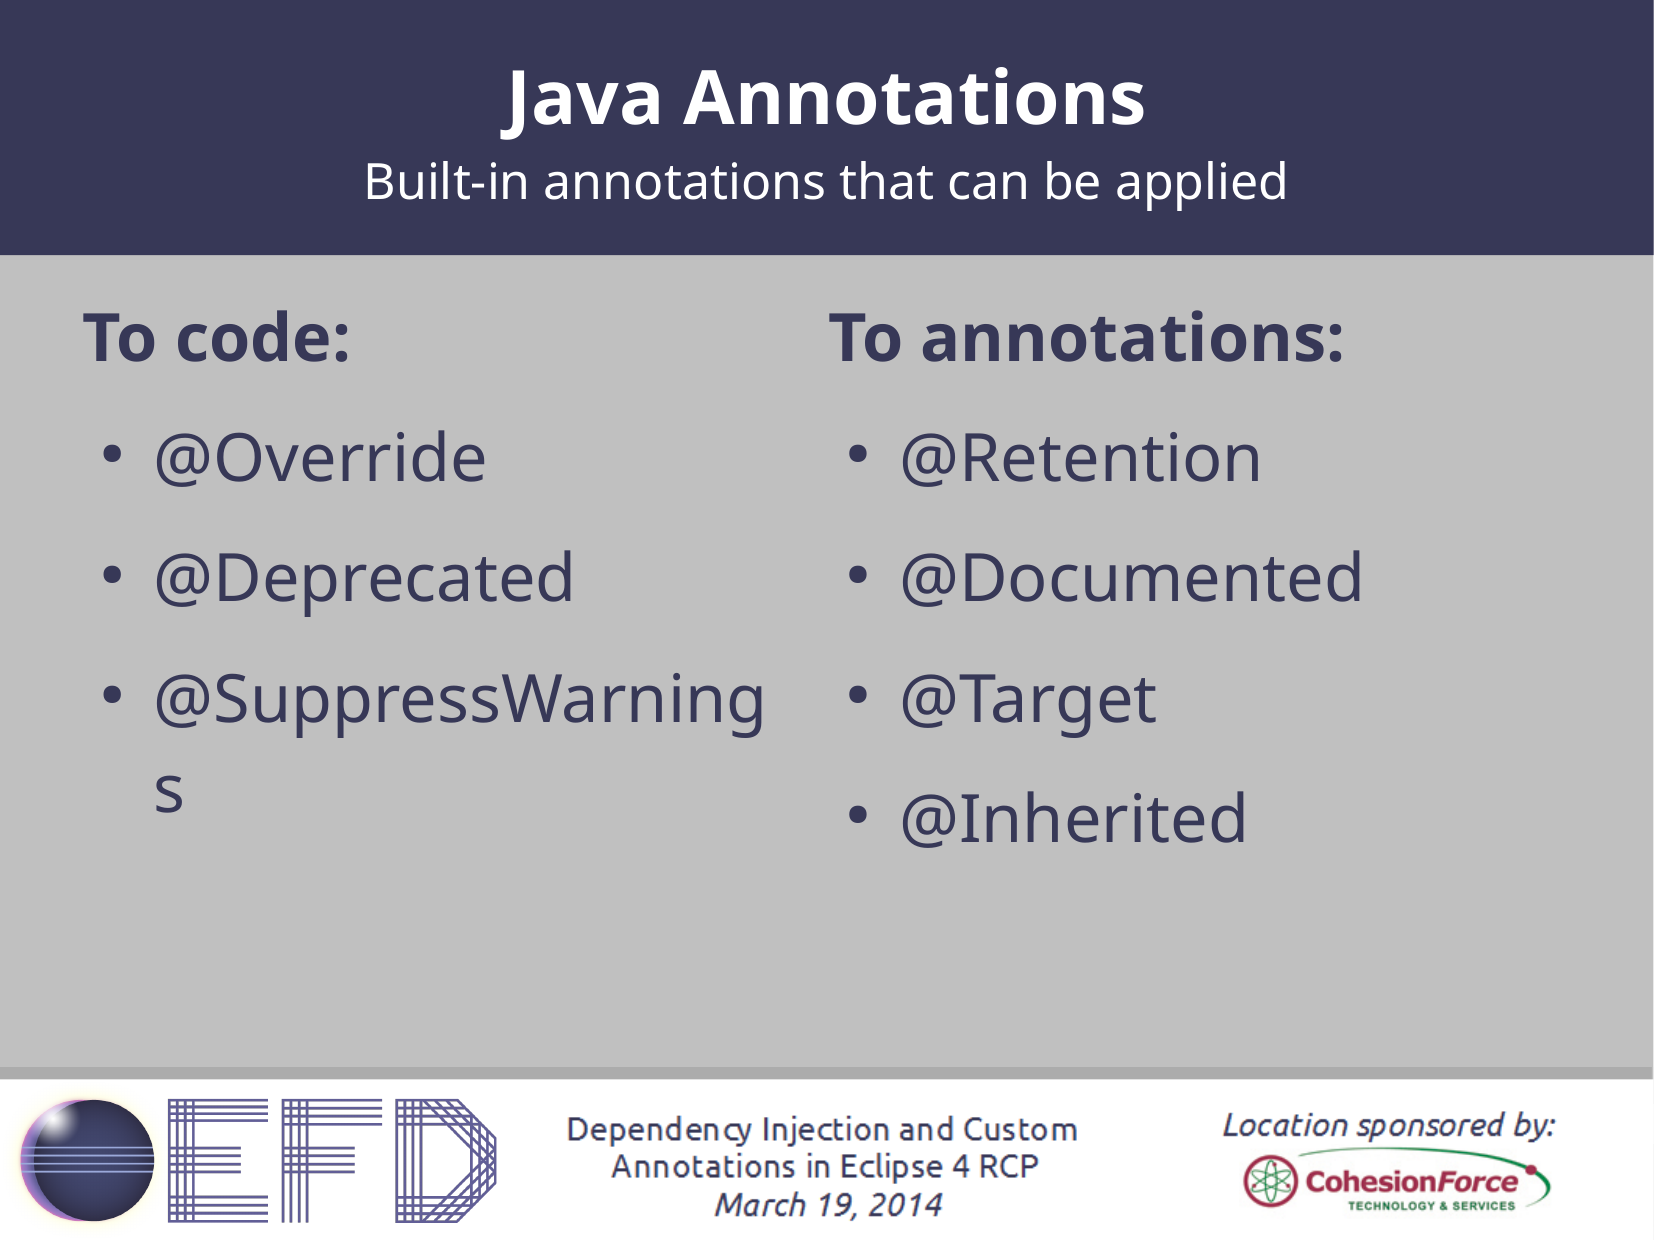

# Java Annotations Built-in annotations that can be applied
To code:
@Override
@Deprecated
@SuppressWarnings
To annotations:
@Retention
@Documented
@Target
@Inherited